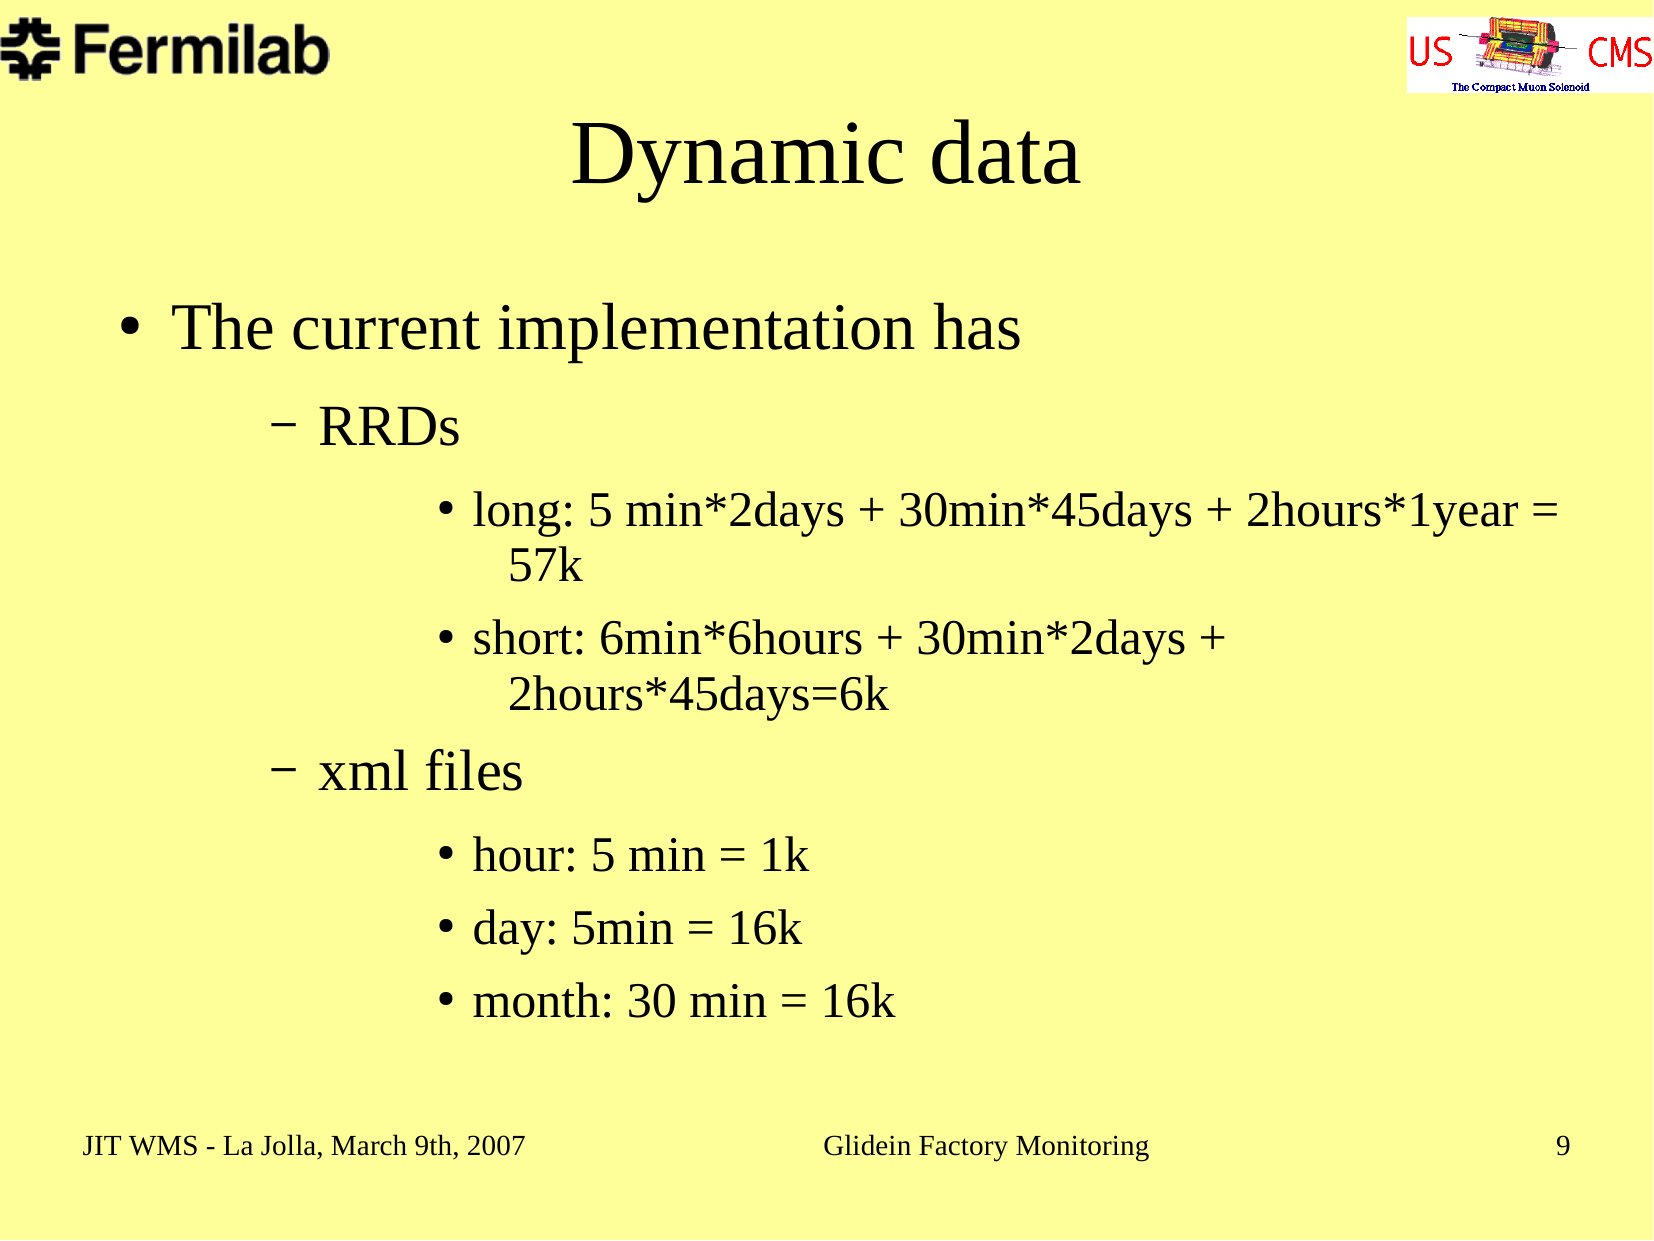

# Dynamic data
The current implementation has
RRDs
long: 5 min*2days + 30min*45days + 2hours*1year = 57k
short: 6min*6hours + 30min*2days + 2hours*45days=6k
xml files
hour: 5 min = 1k
day: 5min = 16k
month: 30 min = 16k
JIT WMS - La Jolla, March 9th, 2007
Glidein Factory Monitoring
9